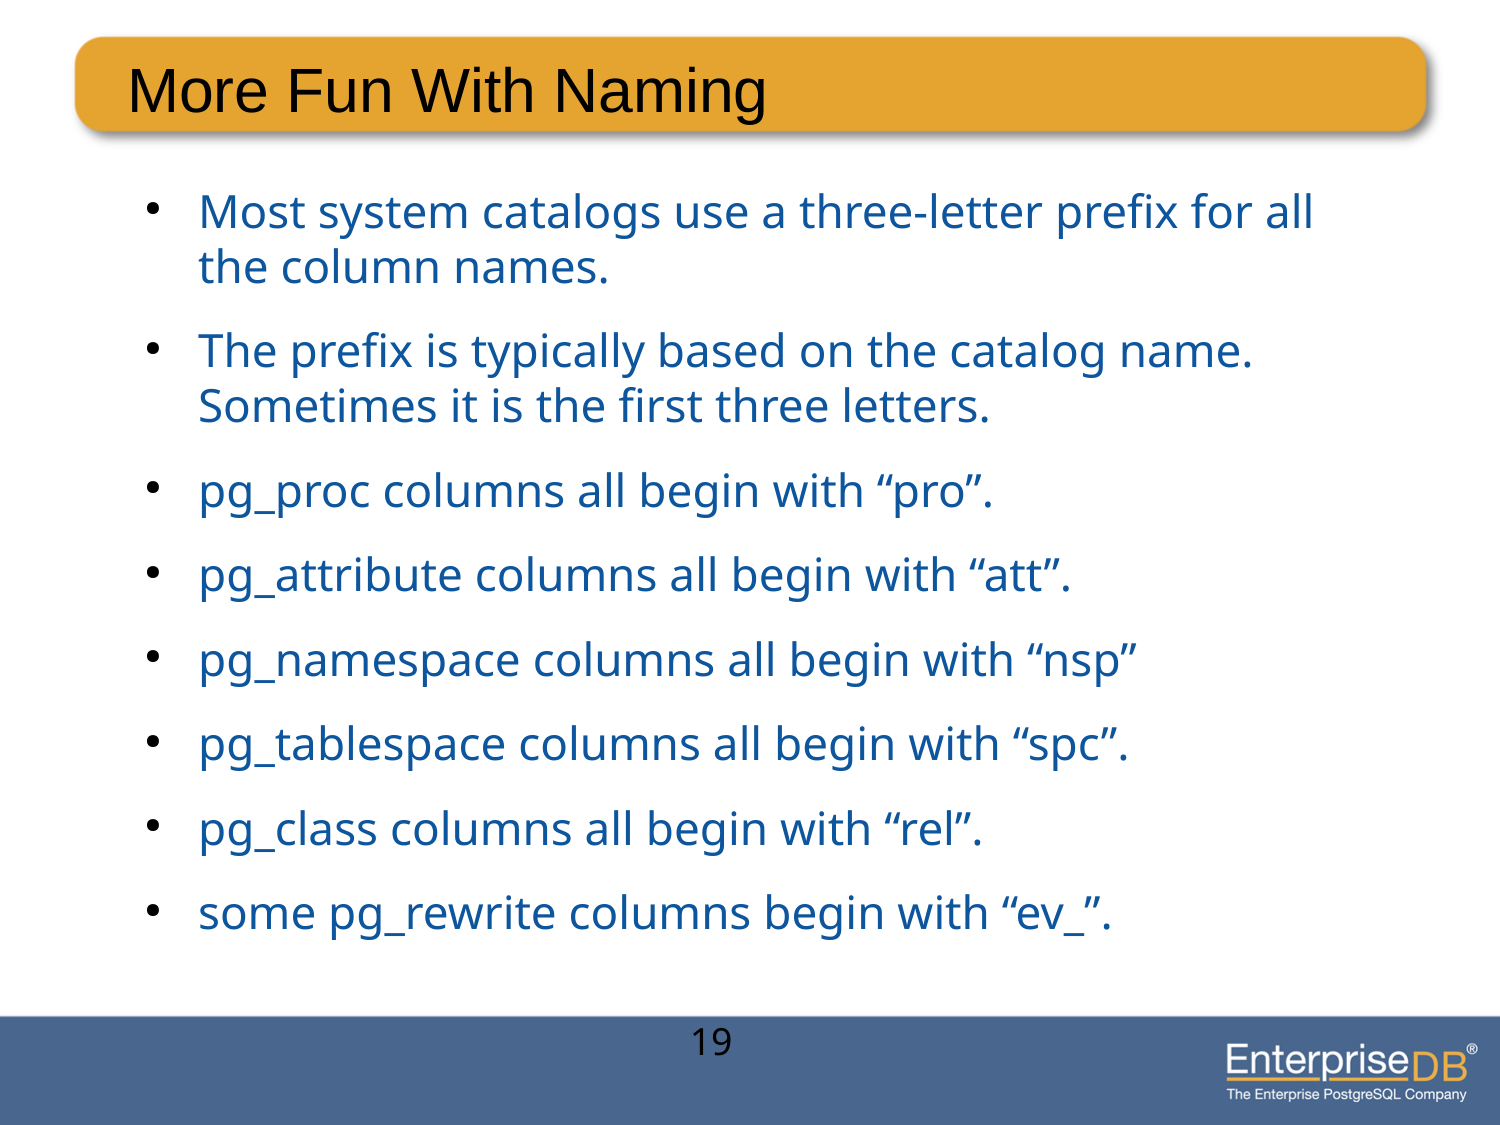

# More Fun With Naming
Most system catalogs use a three-letter prefix for all the column names.
The prefix is typically based on the catalog name. Sometimes it is the first three letters.
pg_proc columns all begin with “pro”.
pg_attribute columns all begin with “att”.
pg_namespace columns all begin with “nsp”
pg_tablespace columns all begin with “spc”.
pg_class columns all begin with “rel”.
some pg_rewrite columns begin with “ev_”.